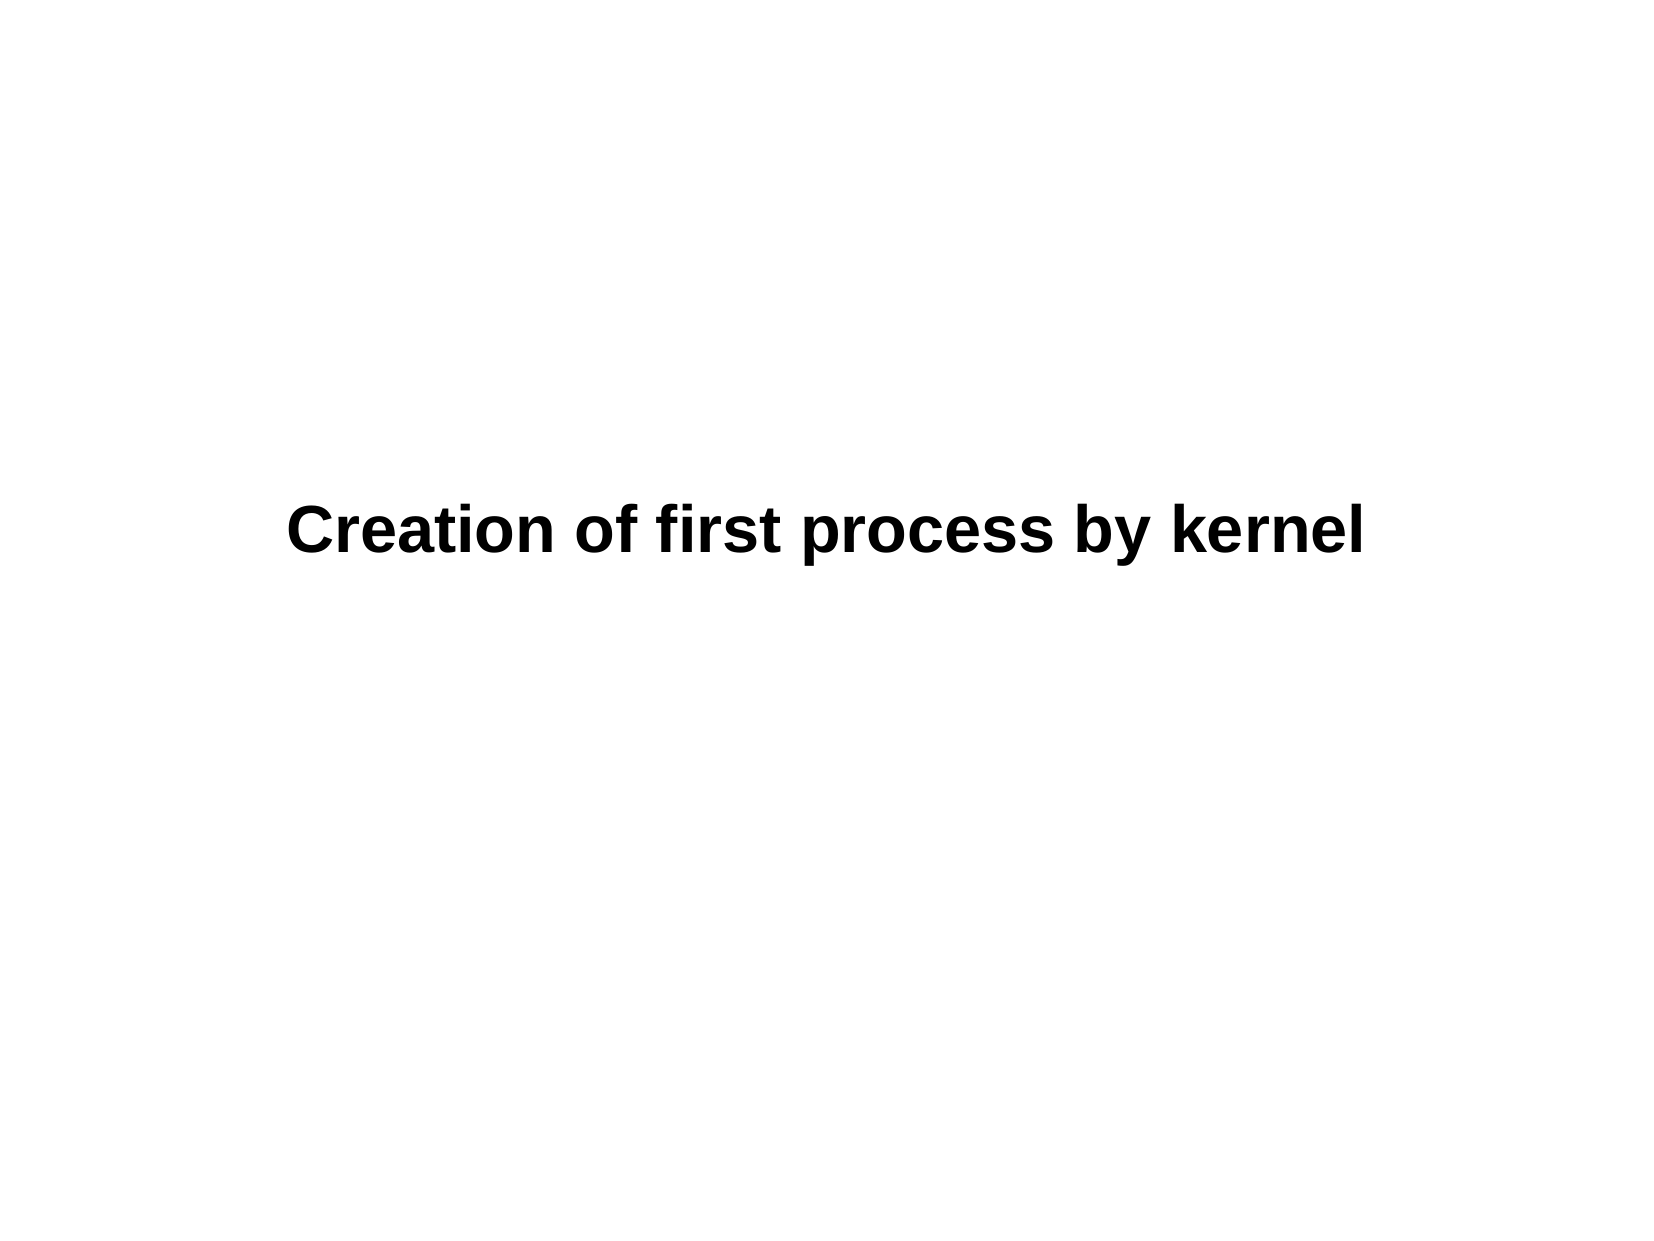

# Creation of first process by kernel